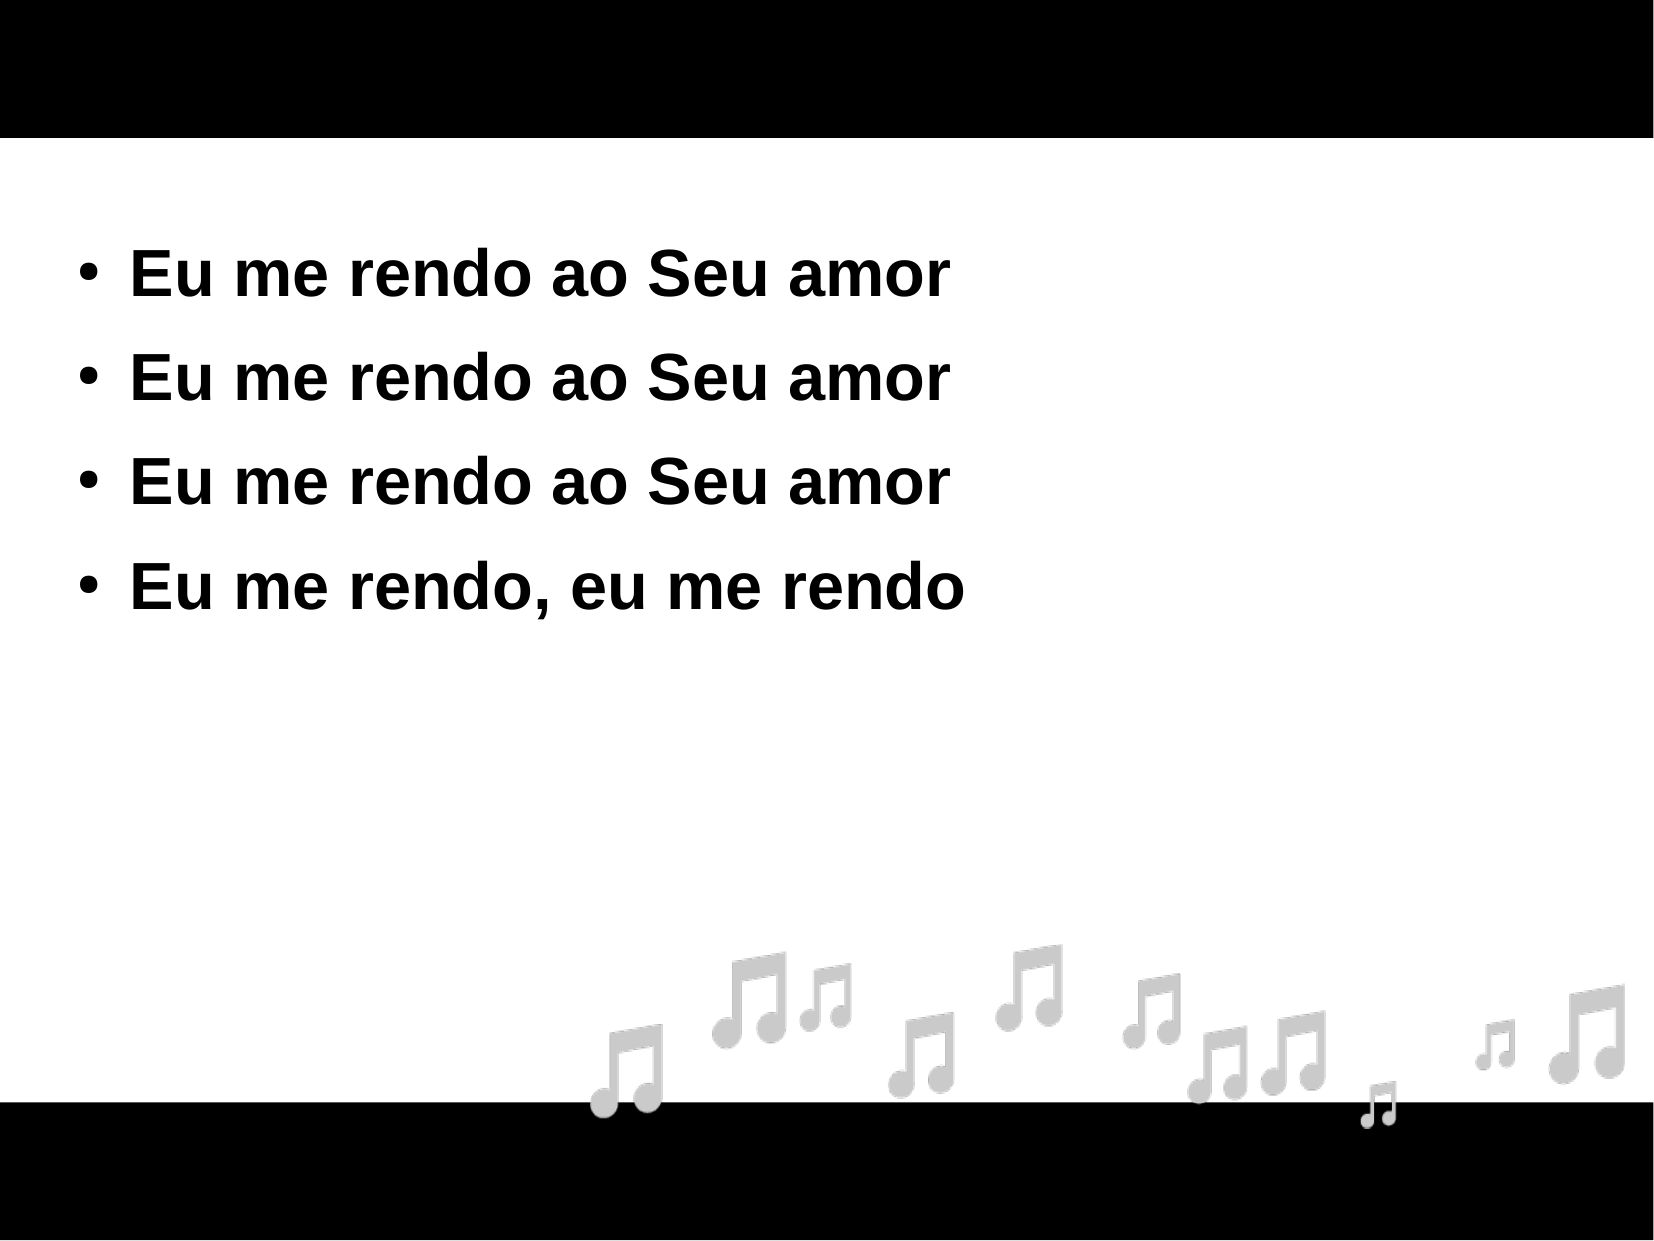

# Eu me rendo ao Seu amor
Eu me rendo ao Seu amor
Eu me rendo ao Seu amor
Eu me rendo, eu me rendo